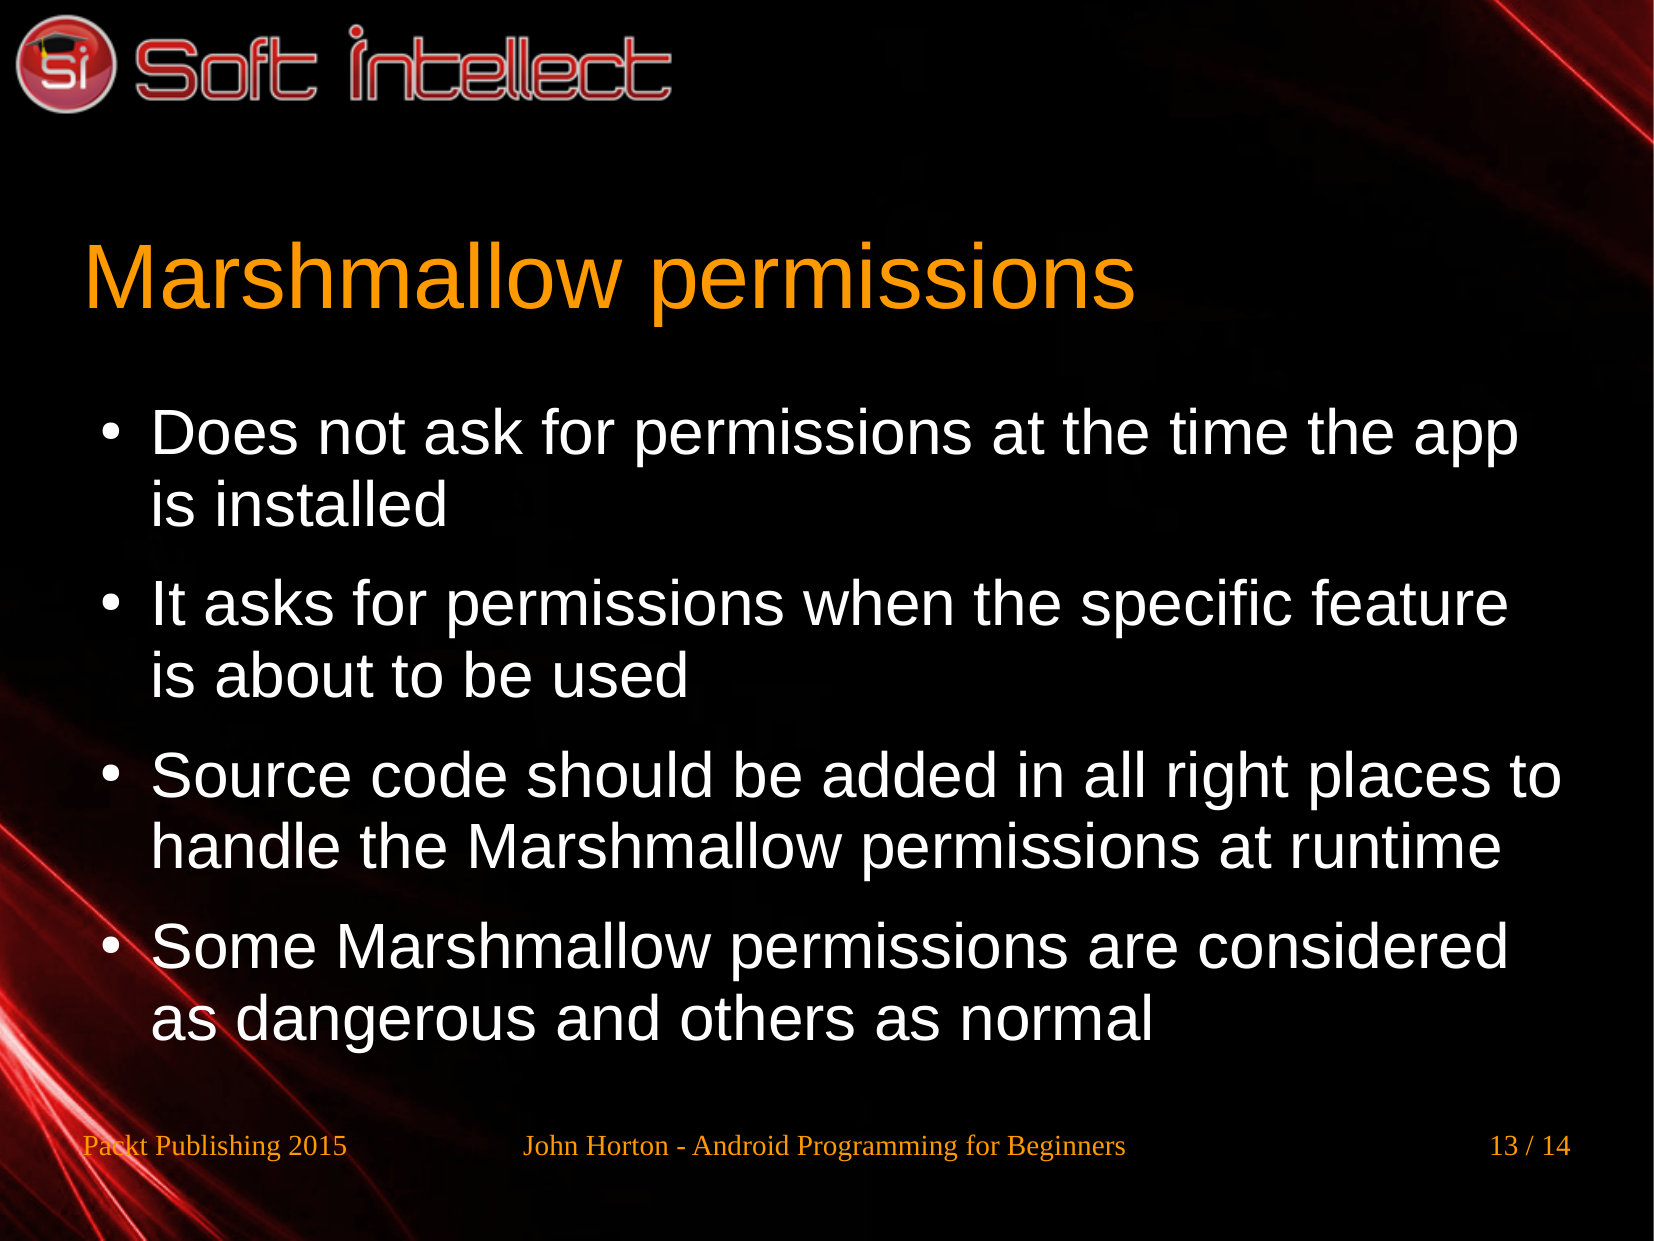

# Marshmallow permissions
Does not ask for permissions at the time the app is installed
It asks for permissions when the specific feature is about to be used
Source code should be added in all right places to handle the Marshmallow permissions at runtime
Some Marshmallow permissions are considered as dangerous and others as normal
Packt Publishing 2015
John Horton - Android Programming for Beginners
13